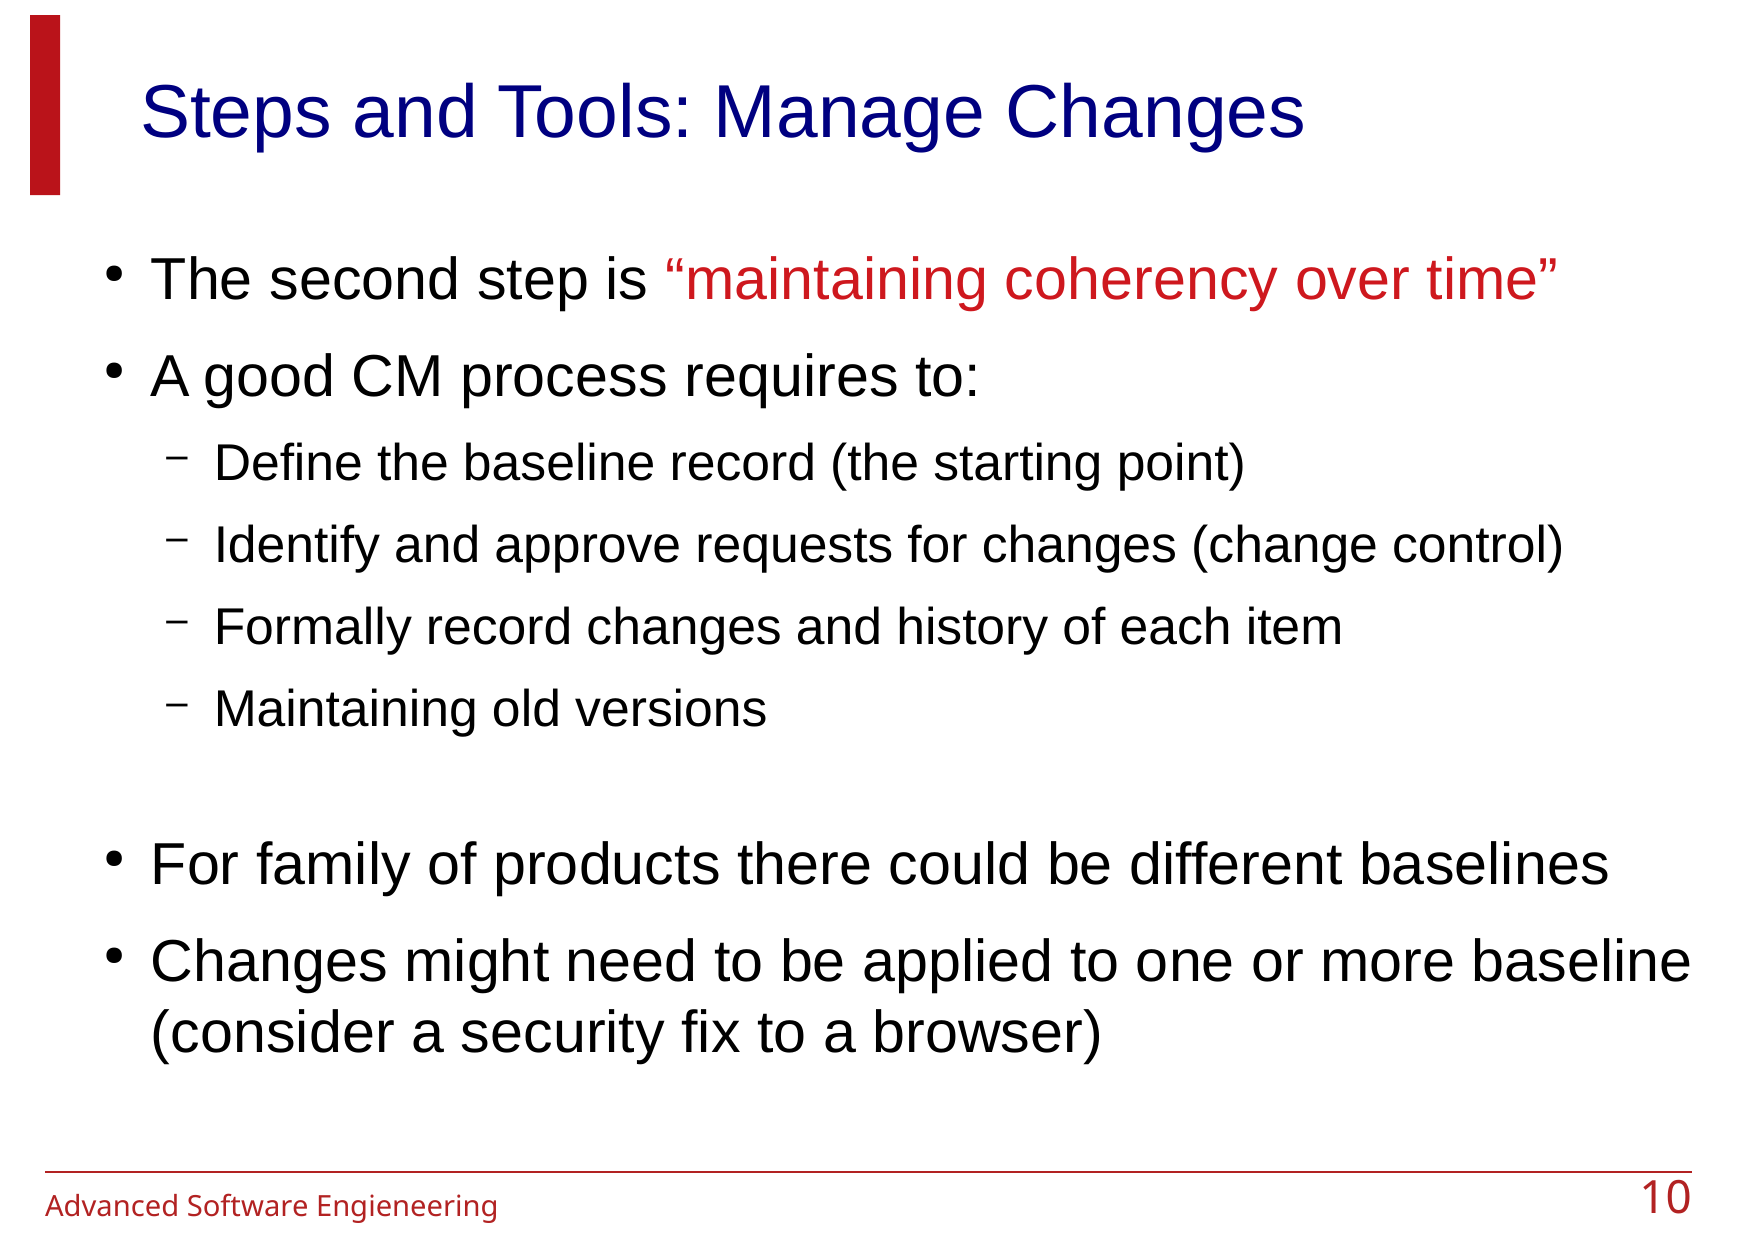

# Steps and Tools: Manage Changes
The second step is “maintaining coherency over time”
A good CM process requires to:
Define the baseline record (the starting point)
Identify and approve requests for changes (change control)
Formally record changes and history of each item
Maintaining old versions
For family of products there could be different baselines
Changes might need to be applied to one or more baseline (consider a security fix to a browser)
10
Advanced Software Engieneering